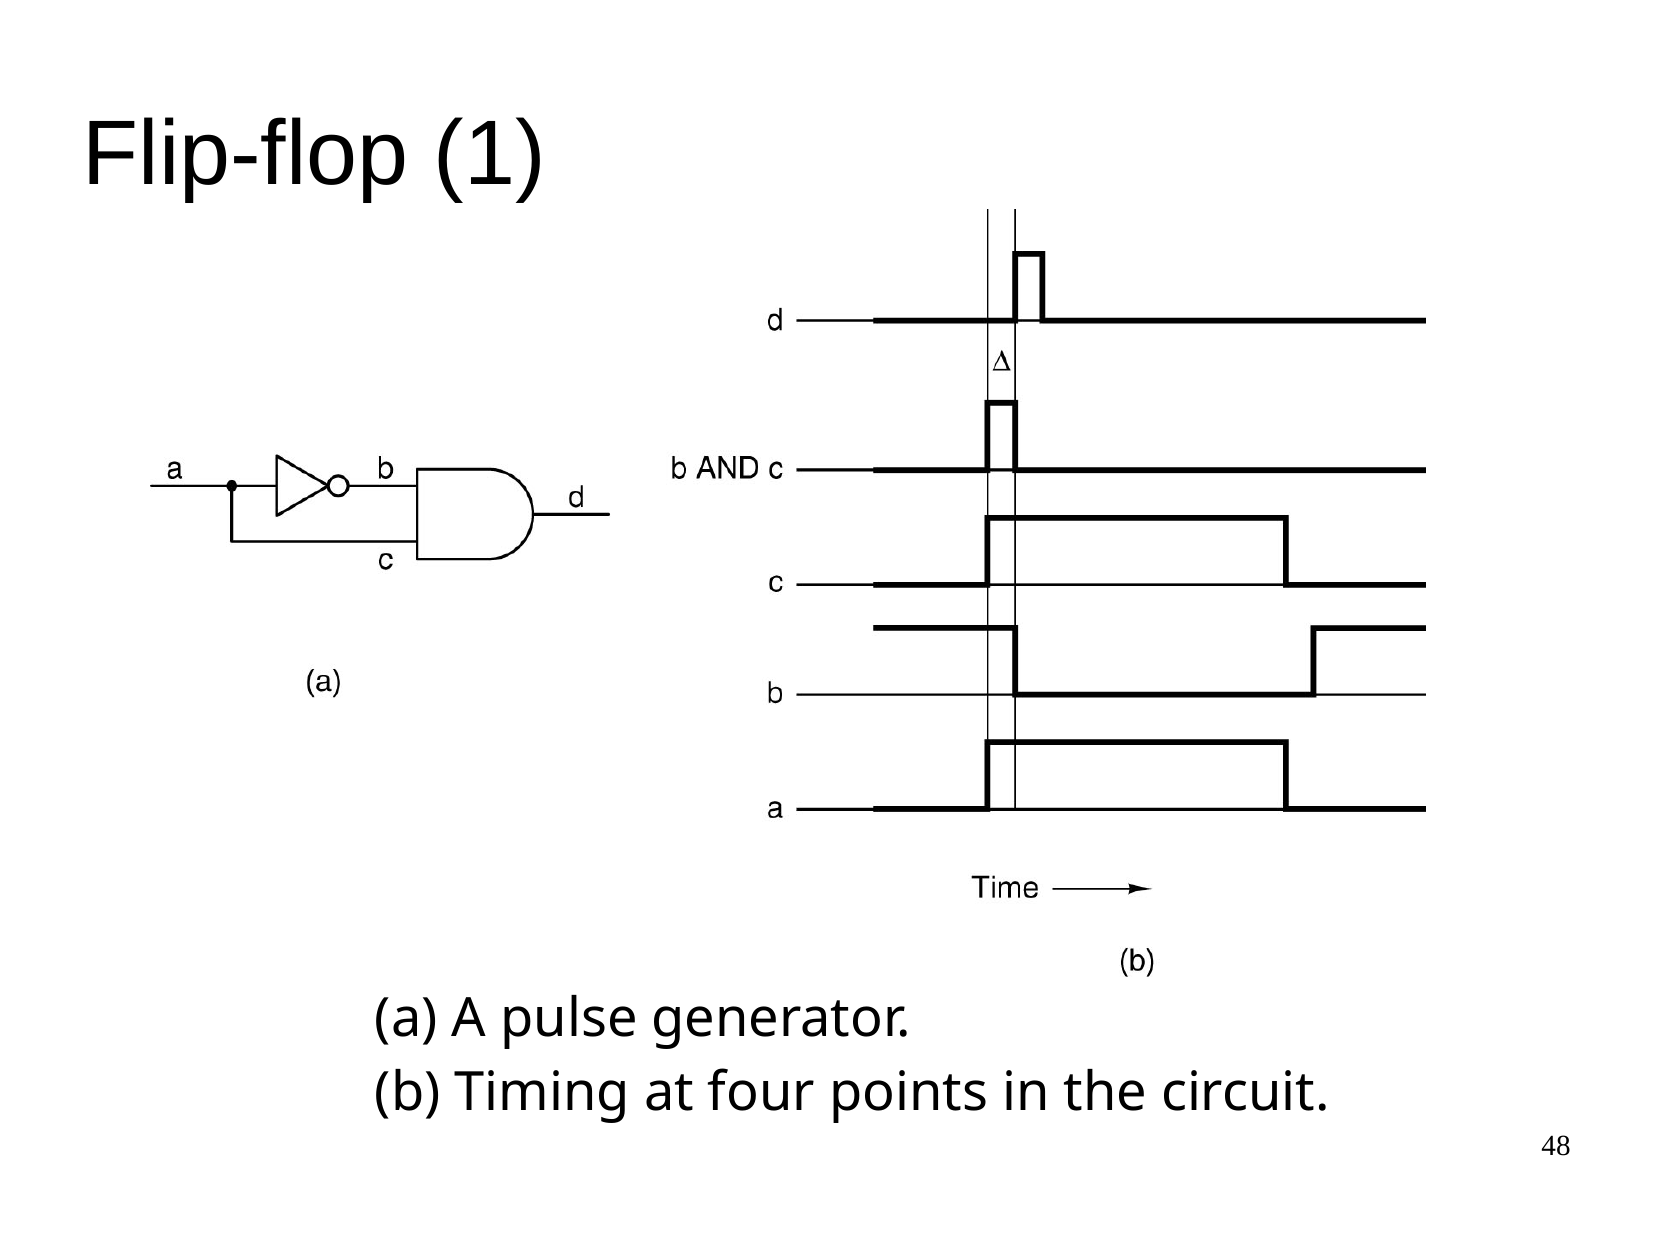

# Flip-flop (1)
(a) A pulse generator.
(b) Timing at four points in the circuit.
48